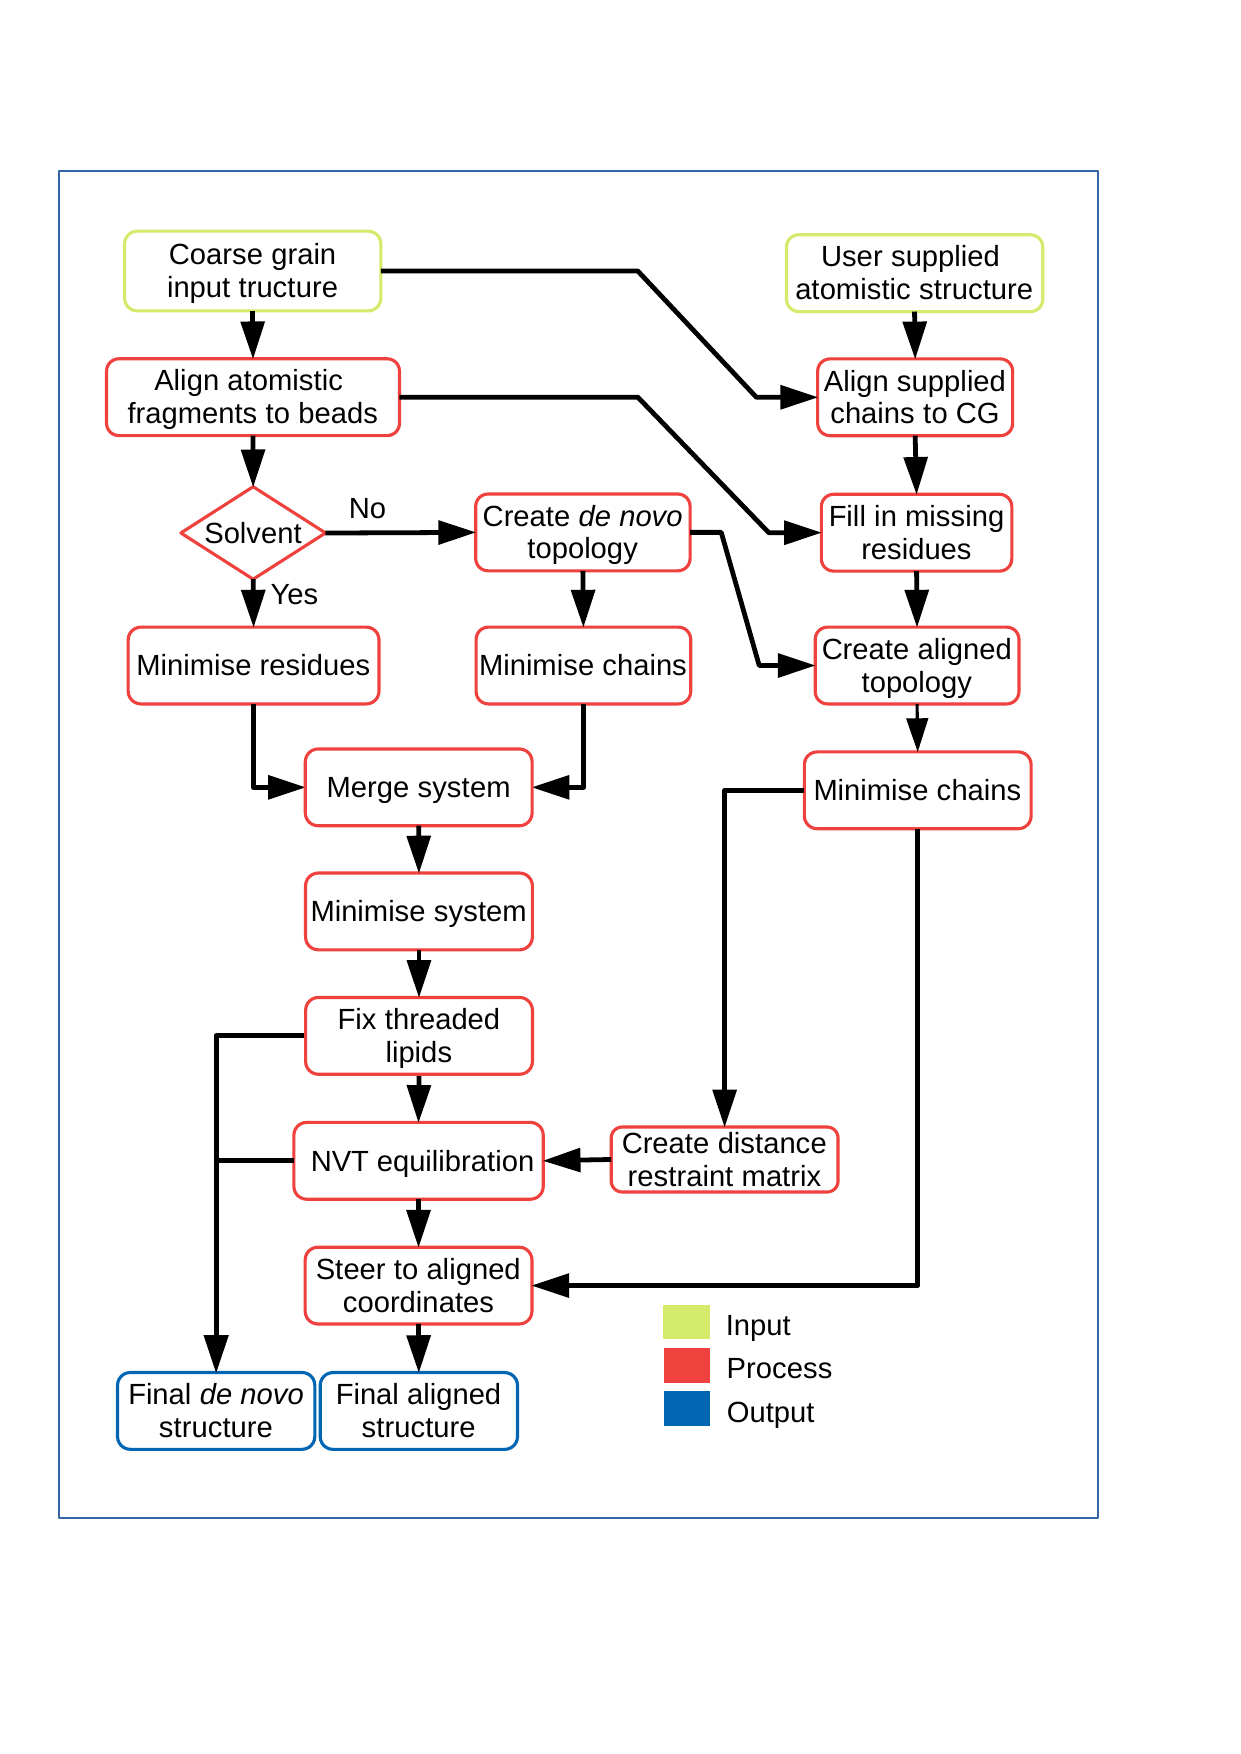

Coarse grain
input tructure
User supplied
atomistic structure
Align atomistic
fragments to beads
Align supplied
chains to CG
No
Solvent
Create de novo
topology
Fill in missing
residues
Yes
Minimise residues
Minimise chains
Create aligned
topology
Merge system
Minimise chains
Minimise system
Fix threaded
lipids
 NVT equilibration
Create distance
restraint matrix
Steer to aligned
coordinates
Input
Process
Final de novo
structure
Final aligned
structure
Output